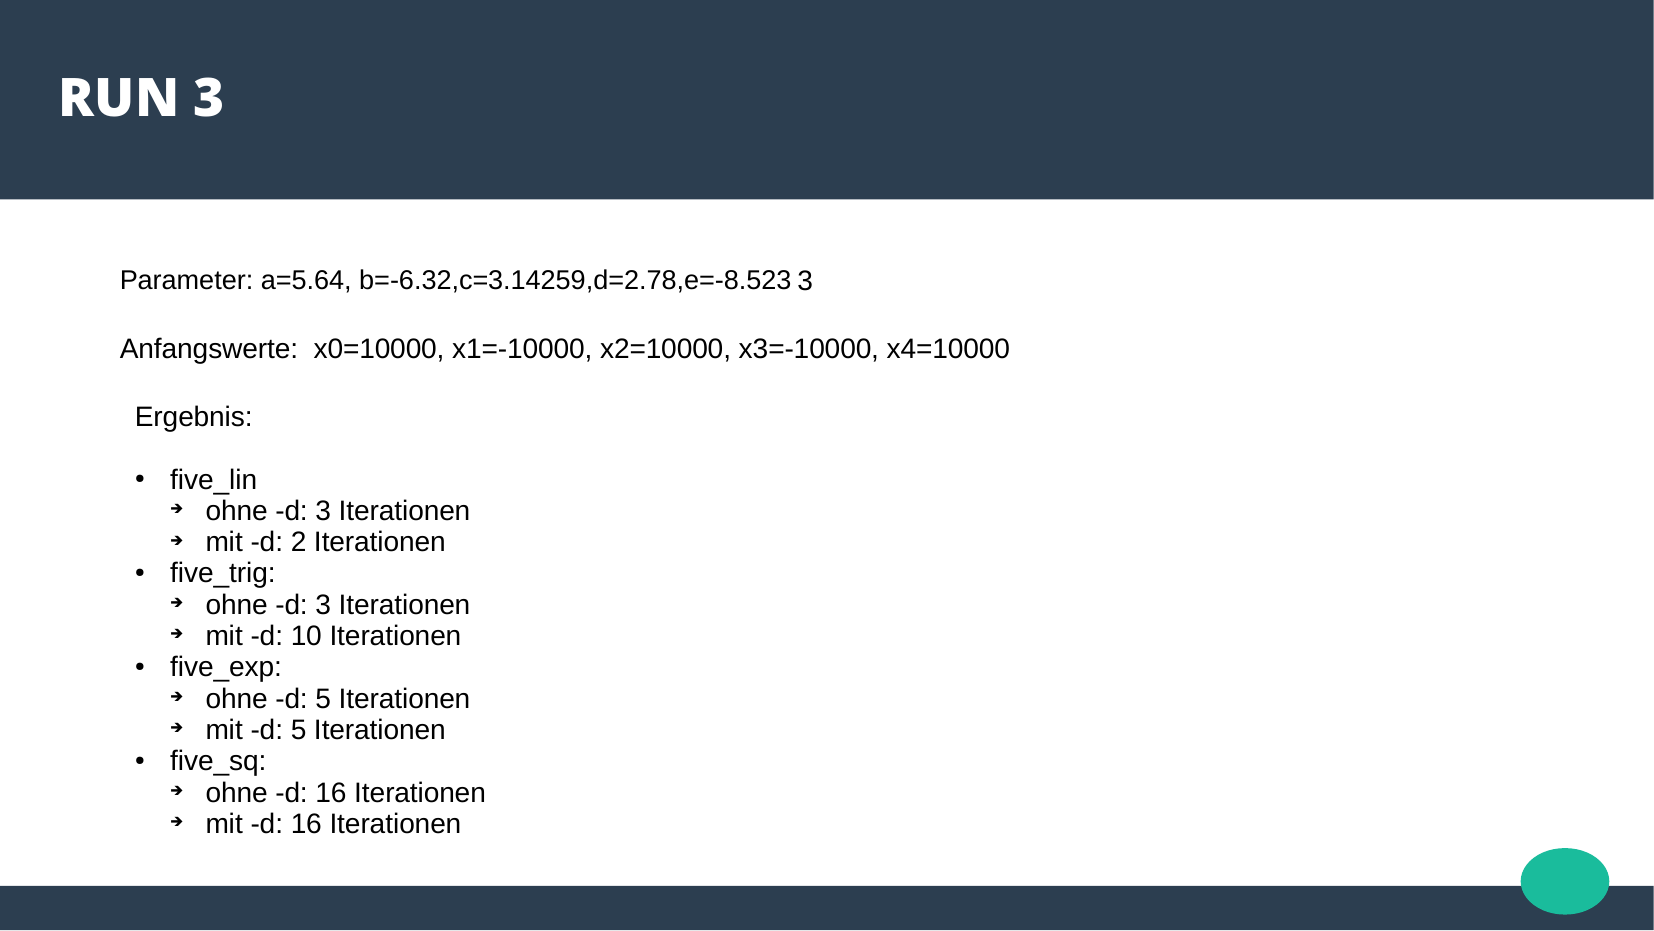

# RUN 3
Parameter: a=5.64, b=-6.32,c=10000.0,d=2.78,e=-8.523
Parameter: a=5.64, b=-6.32,c=3.14259,d=2.78,e=-8.523
Anfangswerte: x0=10000, x1=-10000, x2=10000, x3=-10000, x4=10000
Ergebnis:
five_lin
ohne -d: 3 Iterationen
mit -d: 2 Iterationen
five_trig:
ohne -d: 3 Iterationen
mit -d: 10 Iterationen
five_exp:
ohne -d: 5 Iterationen
mit -d: 5 Iterationen
five_sq:
ohne -d: 16 Iterationen
mit -d: 16 Iterationen